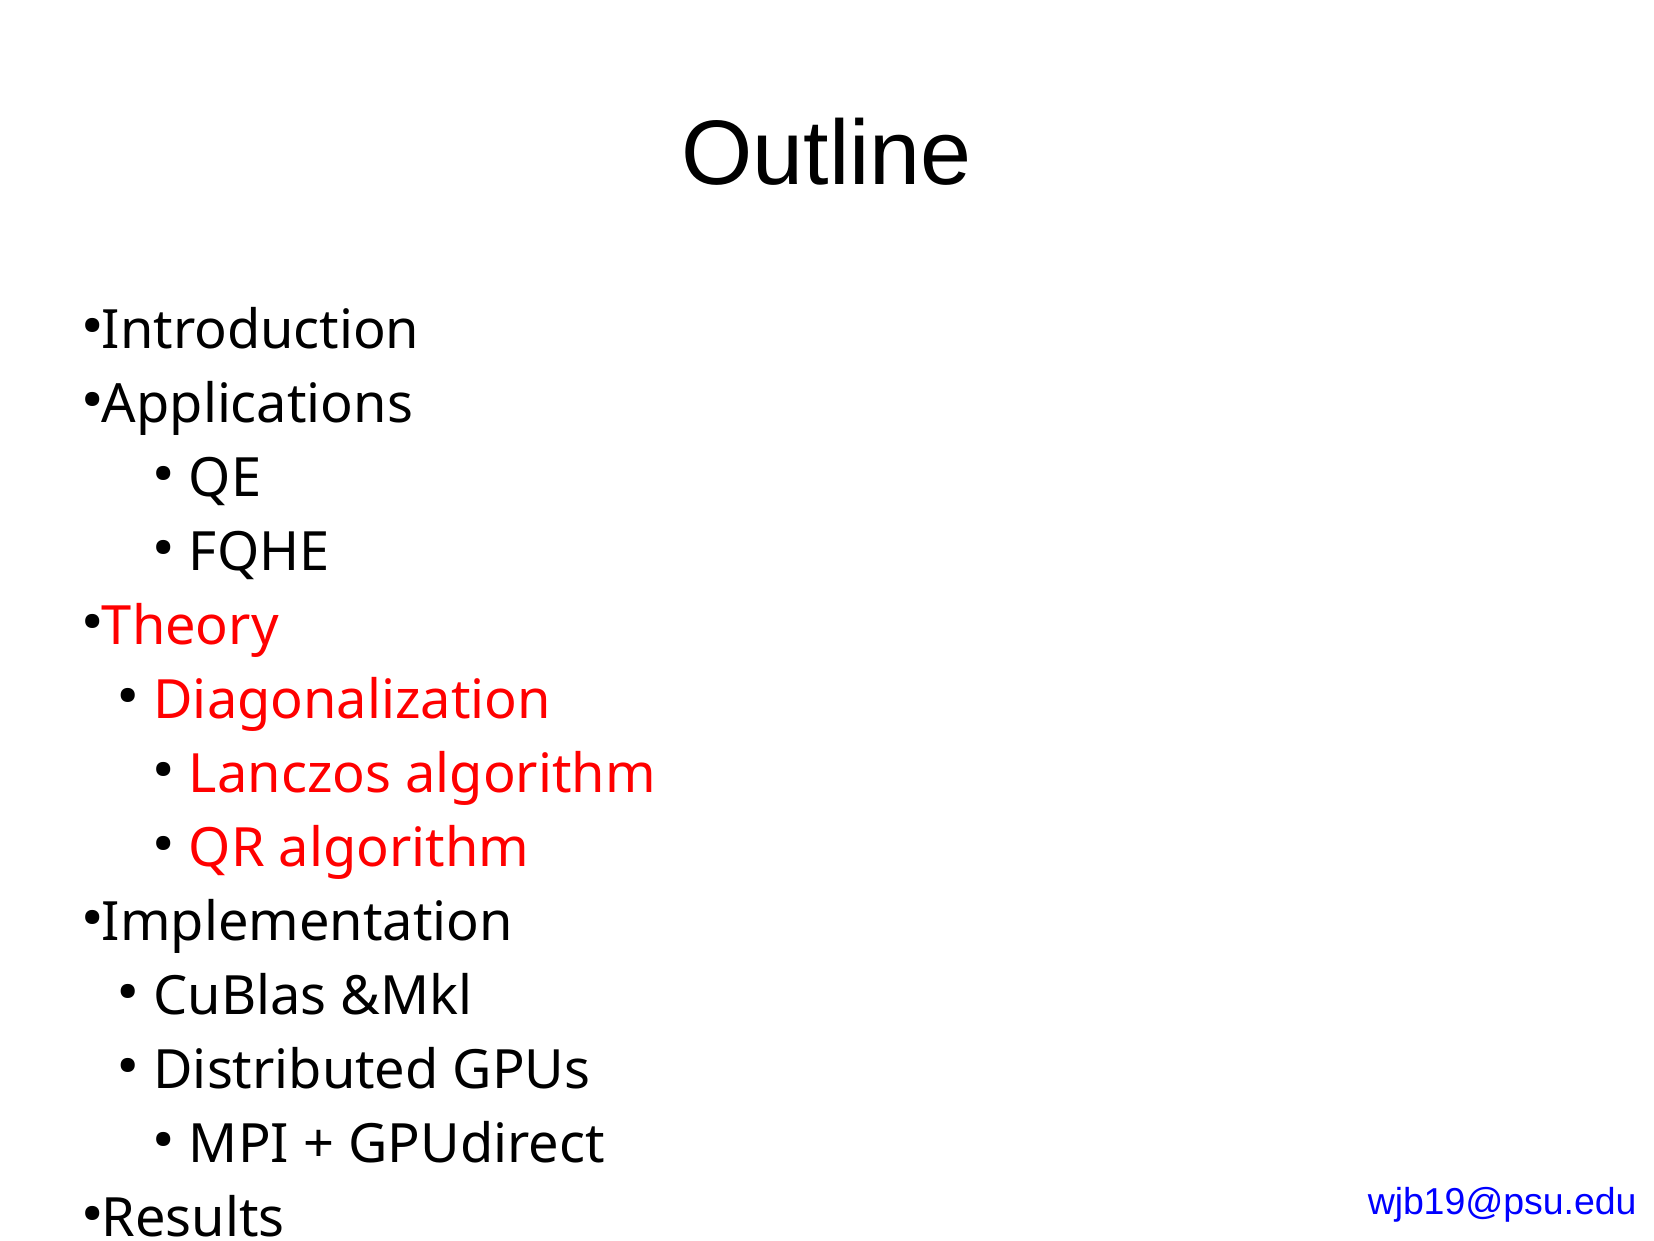

# Outline
Introduction
Applications
QE
FQHE
Theory
Diagonalization
Lanczos algorithm
QR algorithm
Implementation
CuBlas &Mkl
Distributed GPUs
MPI + GPUdirect
Results
Conclusions
wjb19@psu.edu